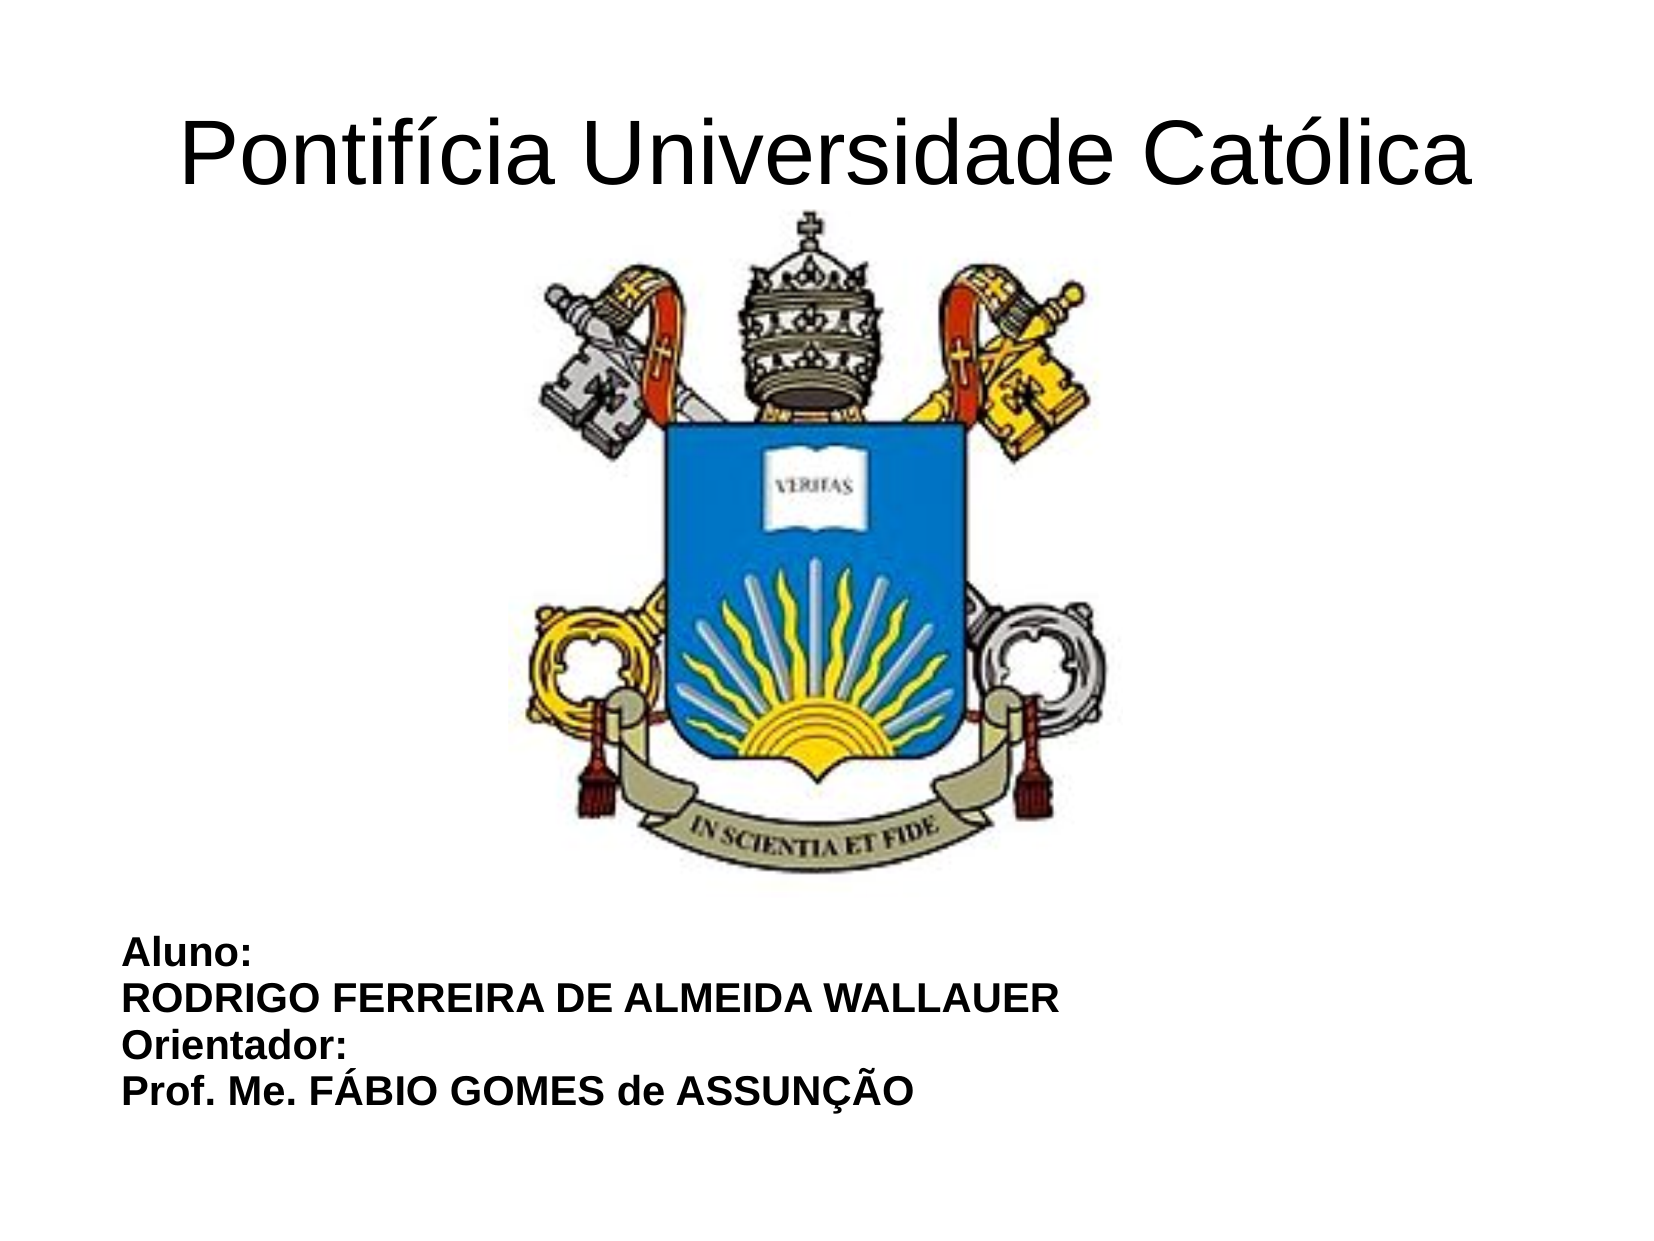

# Pontifícia Universidade Católica
Aluno:
RODRIGO FERREIRA DE ALMEIDA WALLAUER
Orientador:
Prof. Me. FÁBIO GOMES de ASSUNÇÃO